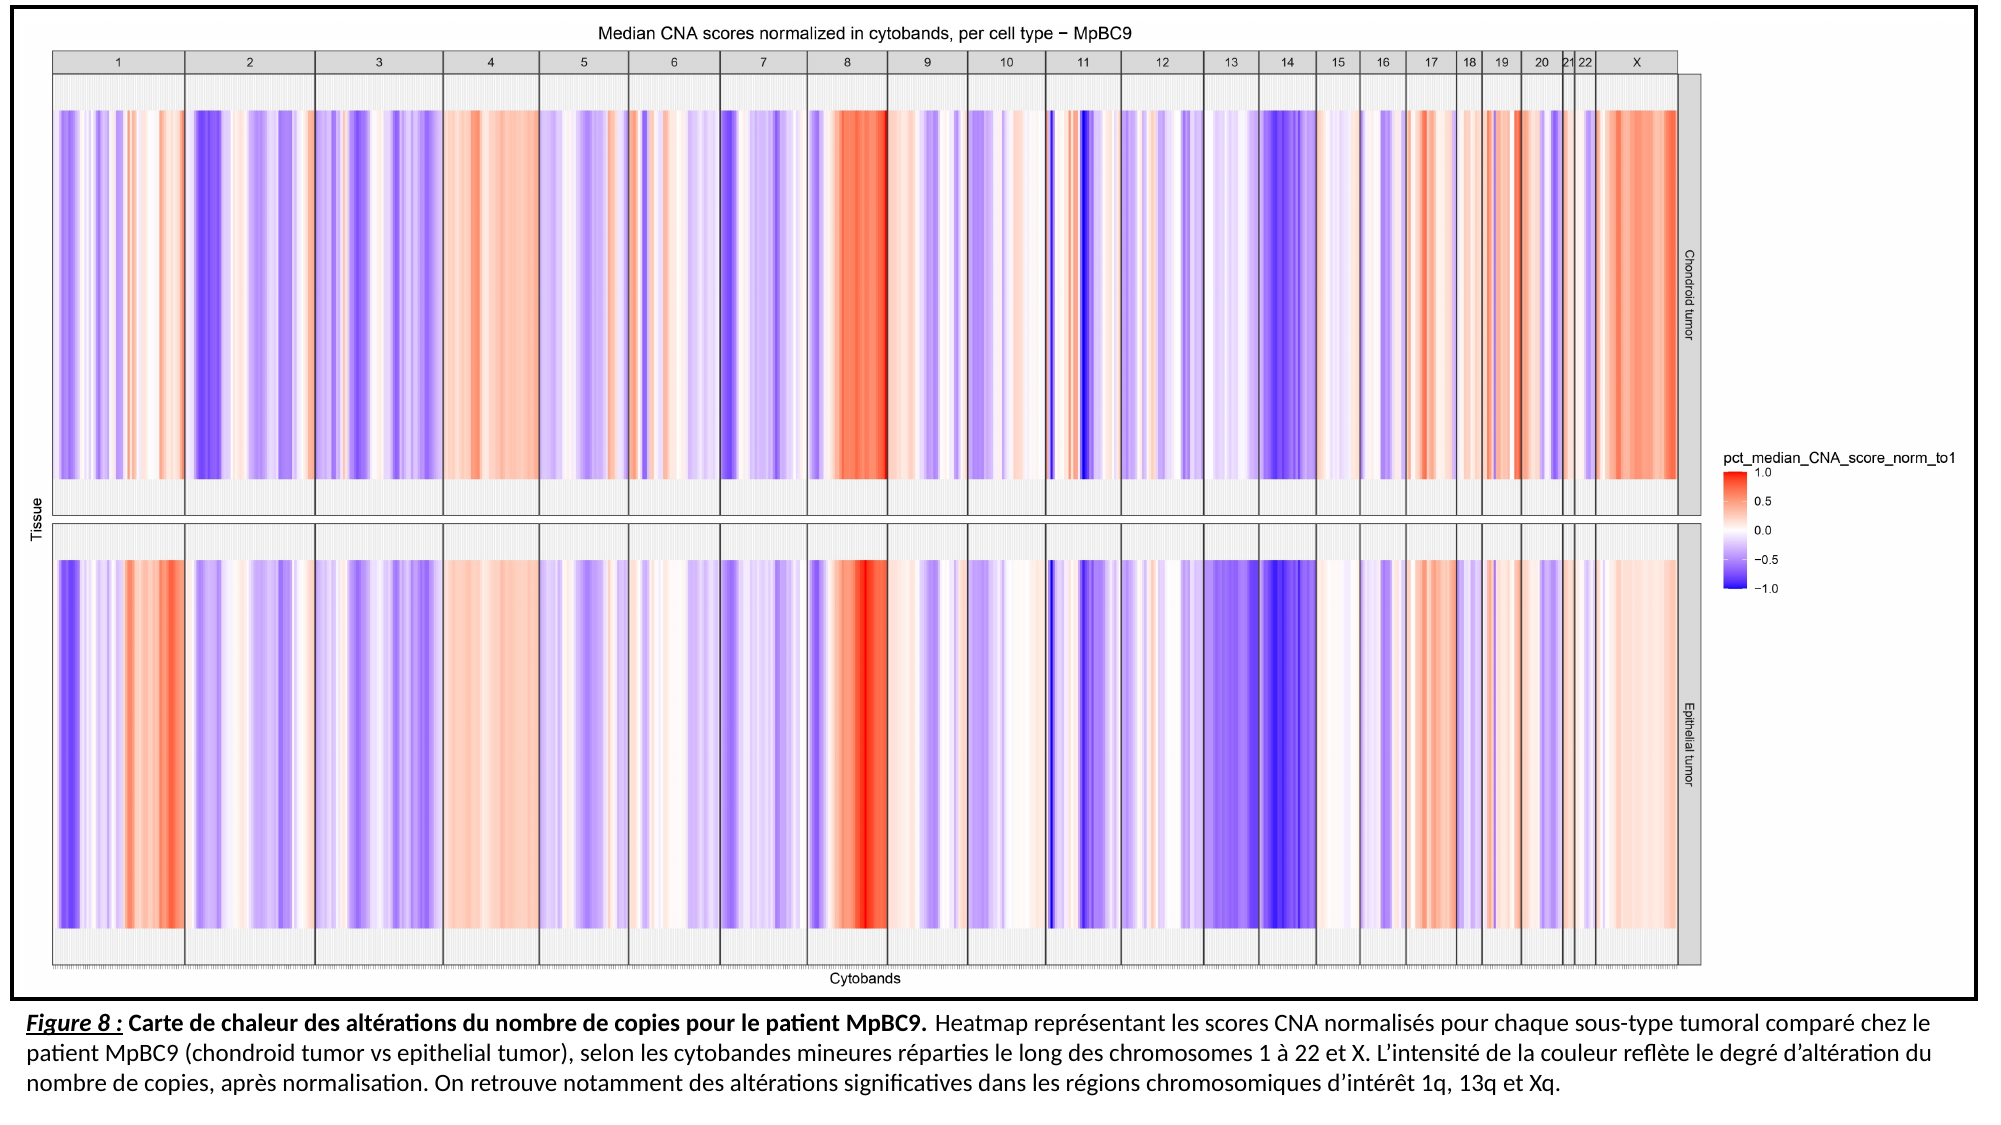

Figure 8 : Carte de chaleur des altérations du nombre de copies pour le patient MpBC9. Heatmap représentant les scores CNA normalisés pour chaque sous-type tumoral comparé chez le patient MpBC9 (chondroid tumor vs epithelial tumor), selon les cytobandes mineures réparties le long des chromosomes 1 à 22 et X. L’intensité de la couleur reflète le degré d’altération du nombre de copies, après normalisation. On retrouve notamment des altérations significatives dans les régions chromosomiques d’intérêt 1q, 13q et Xq.